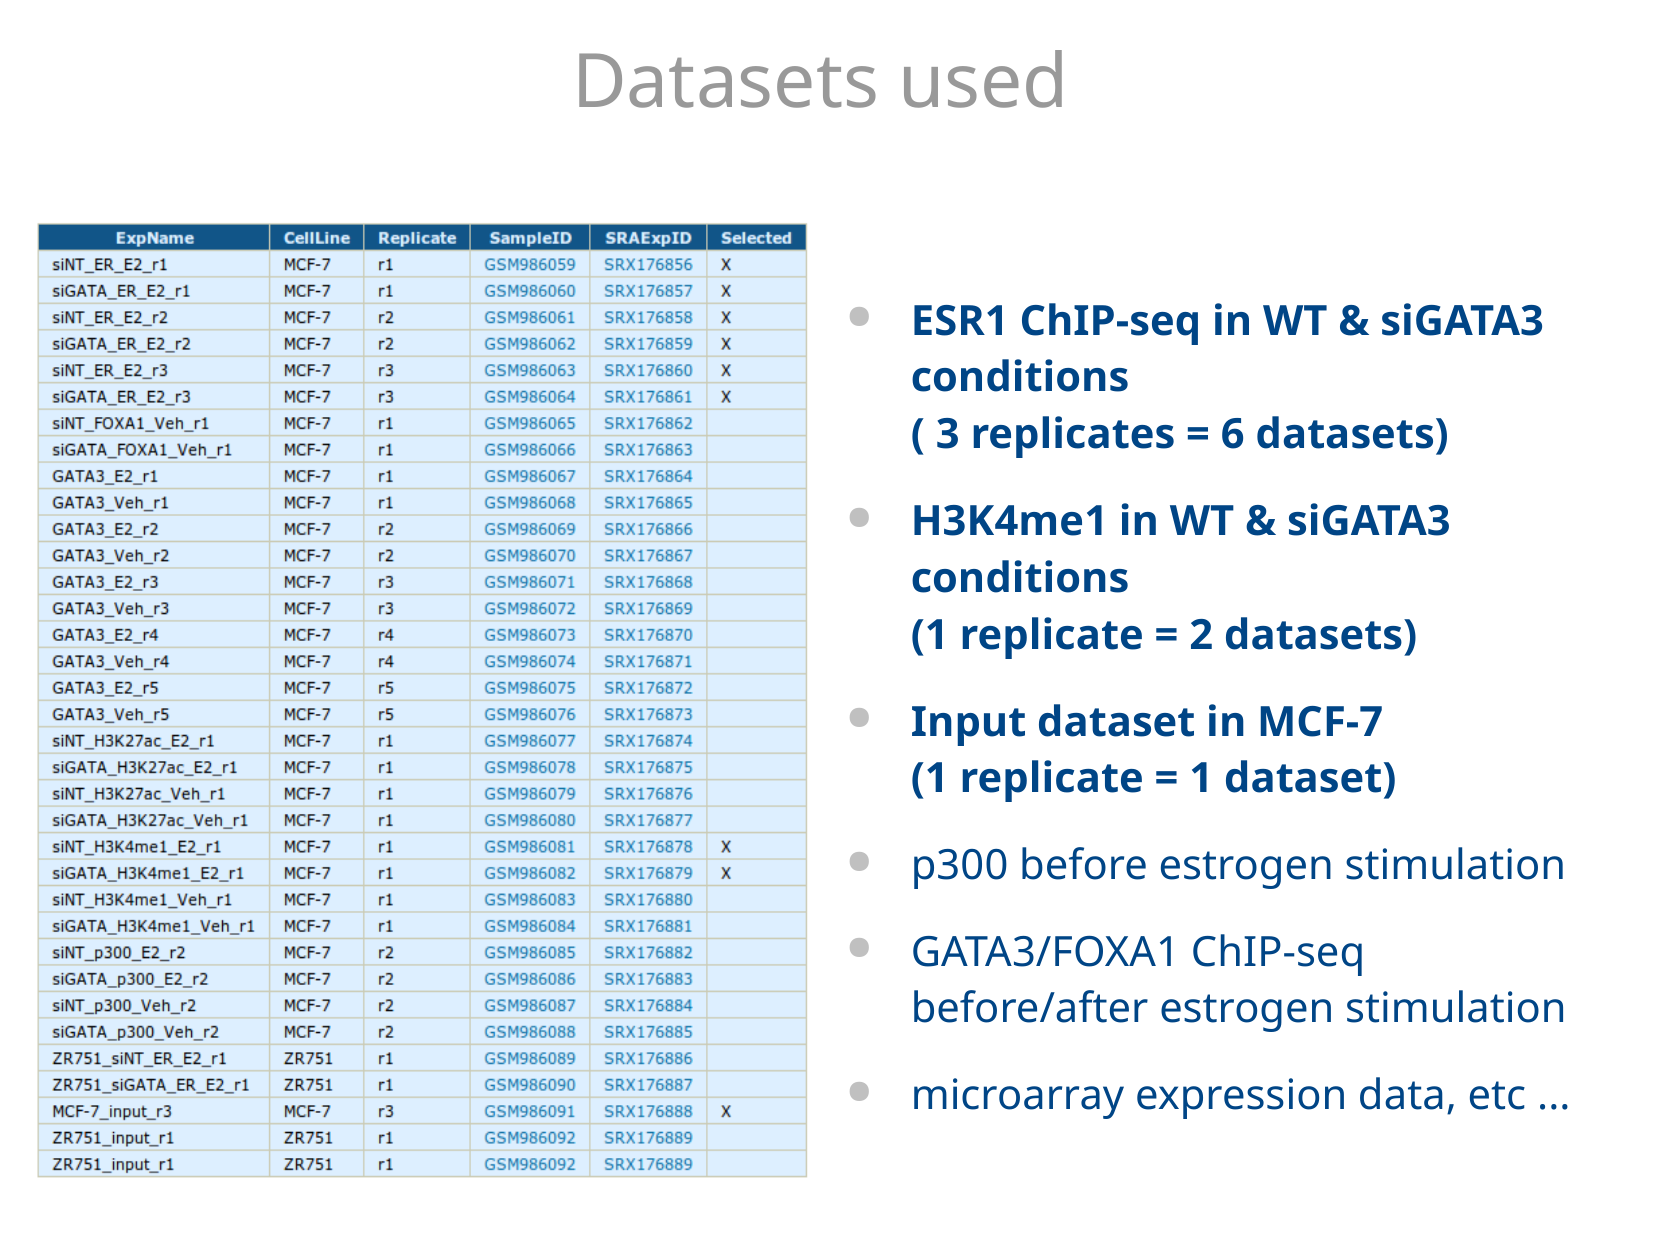

# Datasets used
ESR1 ChIP-seq in WT & siGATA3 conditions
( 3 replicates = 6 datasets)
H3K4me1 in WT & siGATA3 conditions
(1 replicate = 2 datasets)
Input dataset in MCF-7
(1 replicate = 1 dataset)
p300 before estrogen stimulation
GATA3/FOXA1 ChIP-seq before/after estrogen stimulation
microarray expression data, etc ...